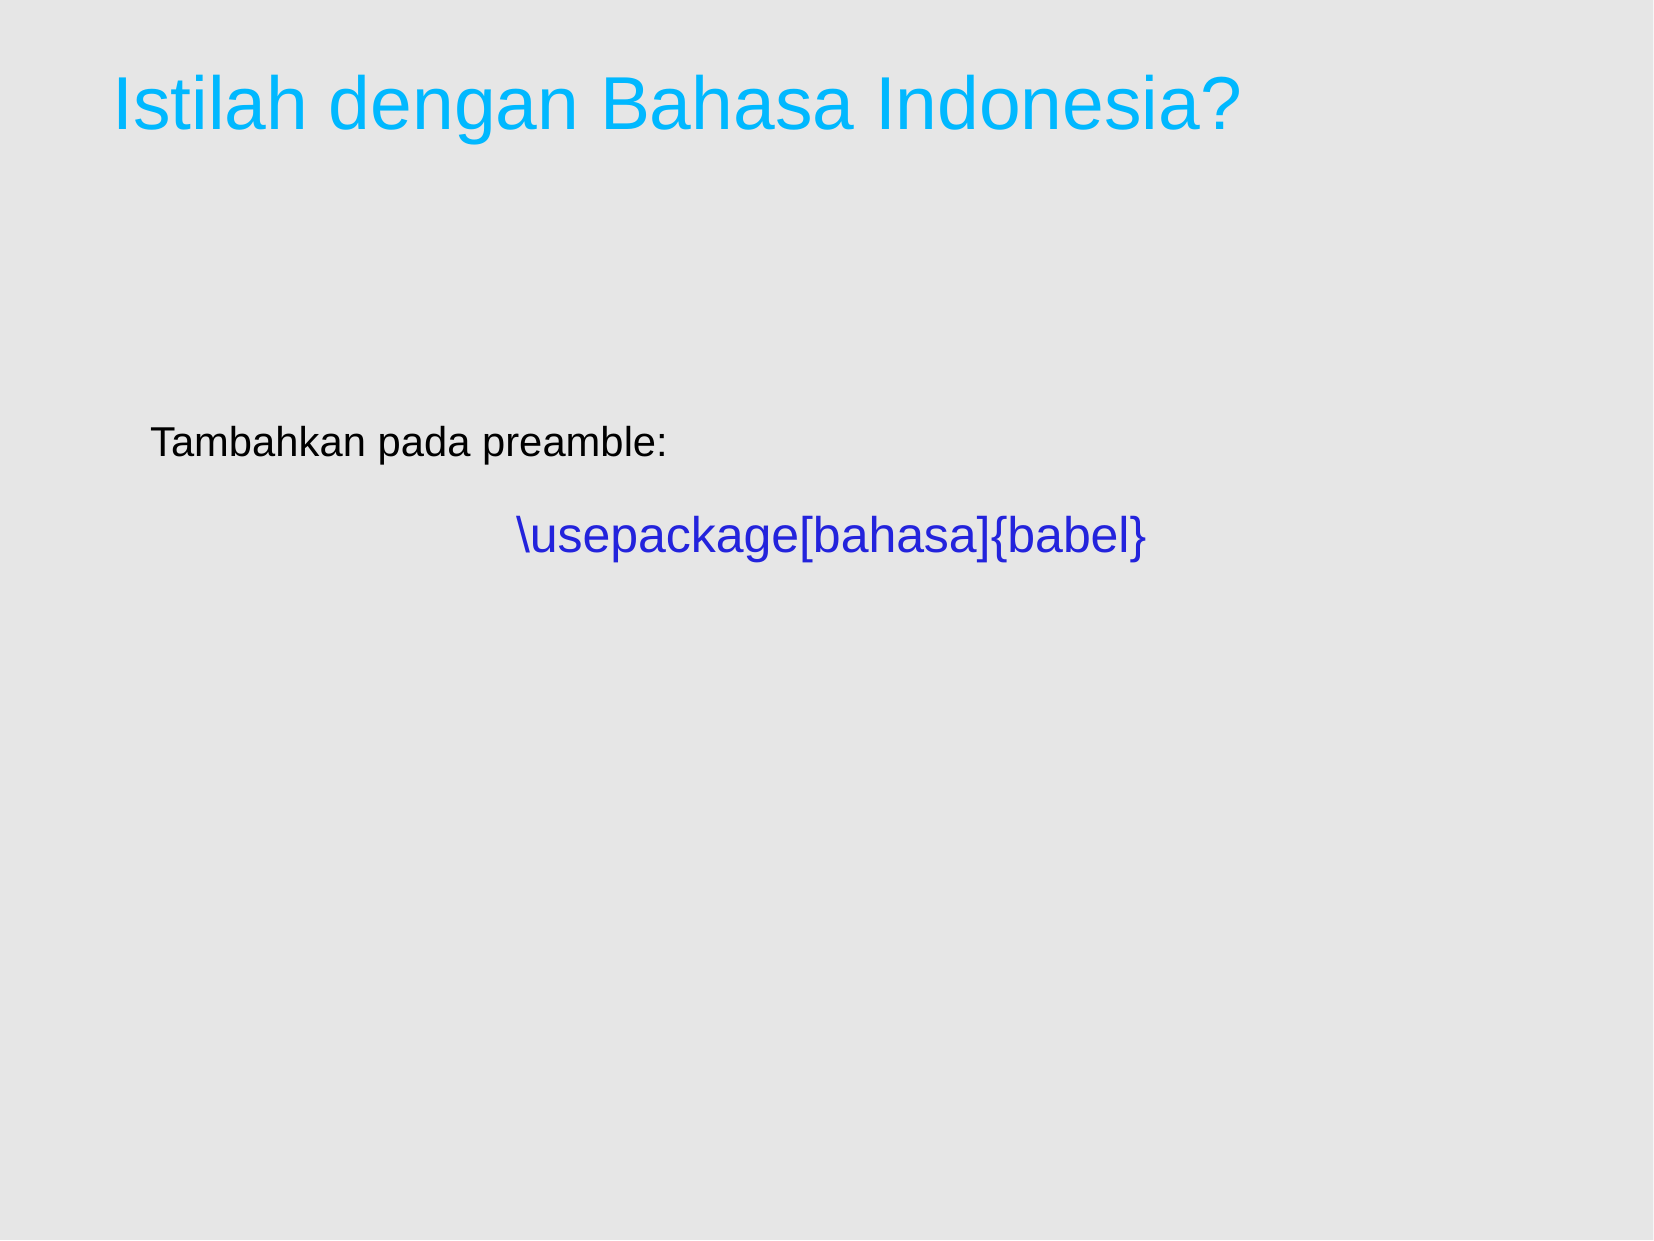

# Istilah dengan Bahasa Indonesia?
Tambahkan pada preamble:
\usepackage[bahasa]{babel}